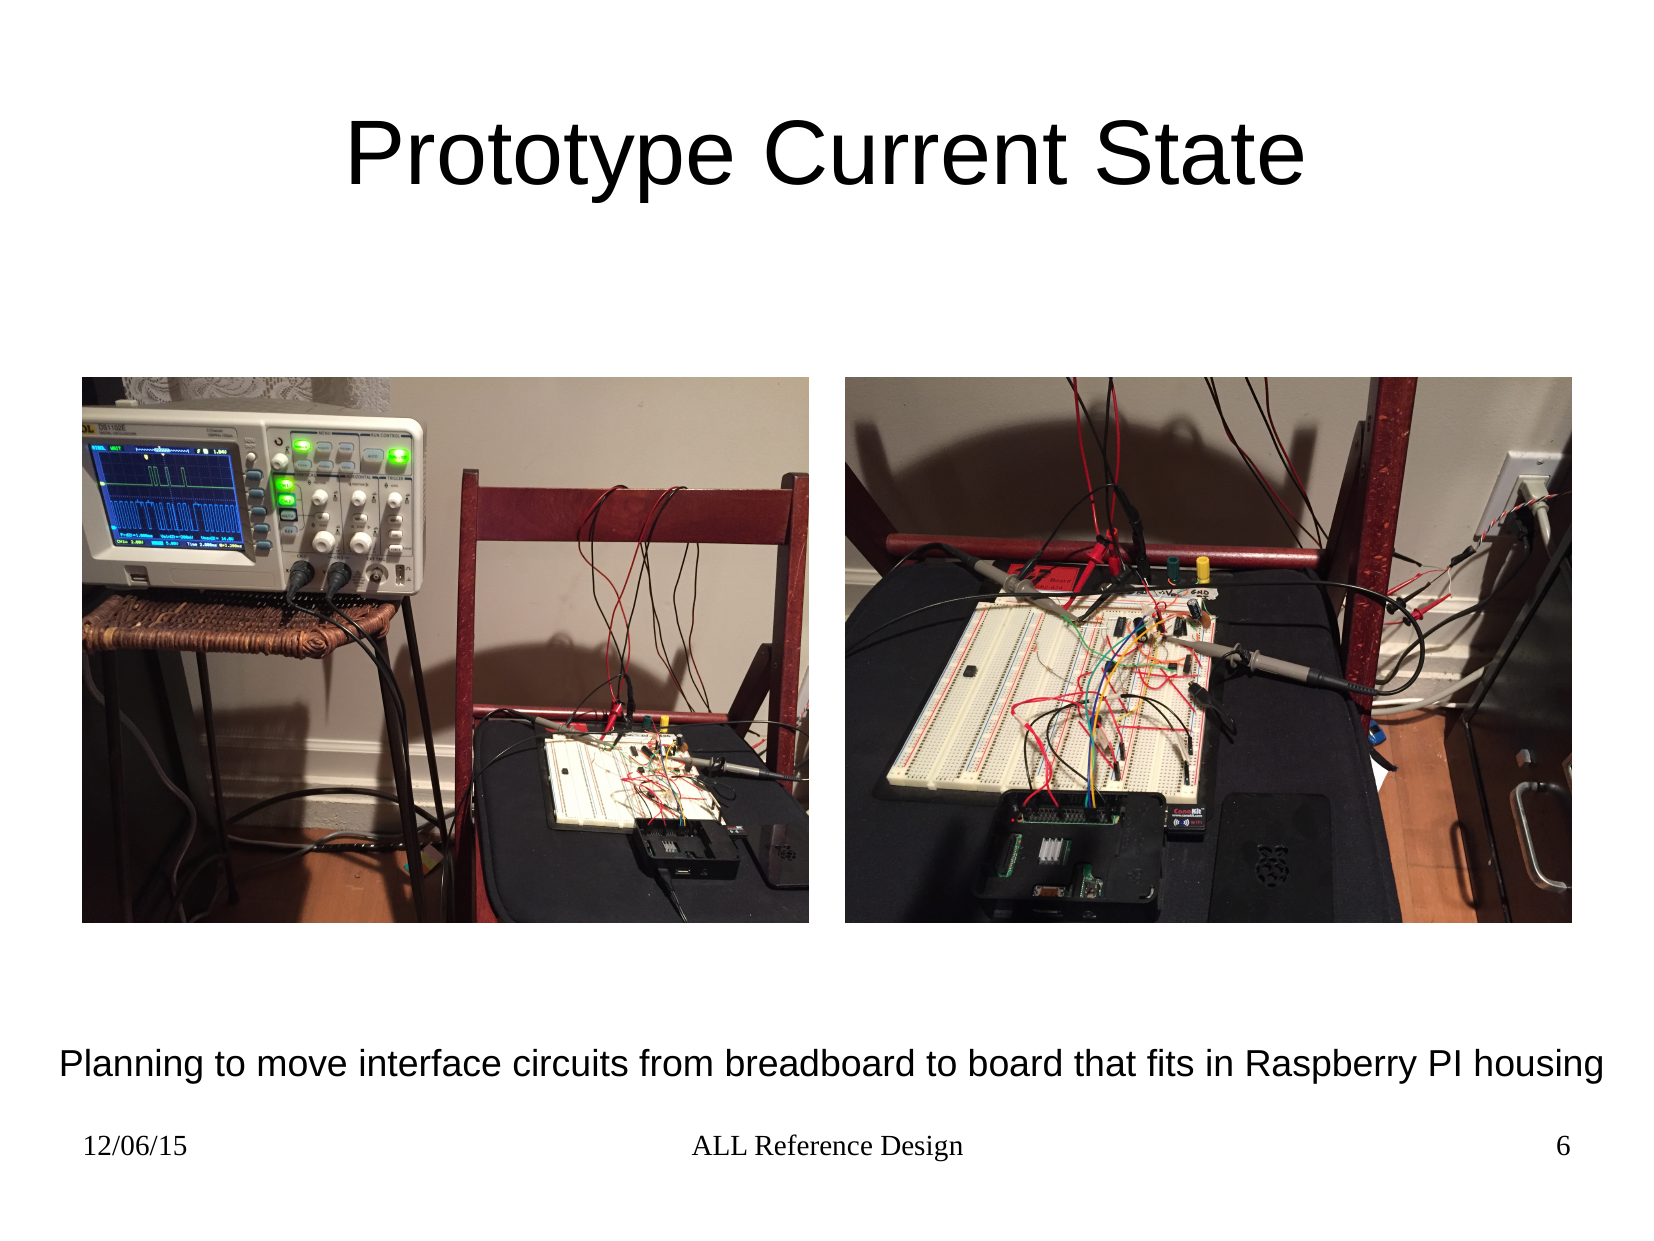

# Prototype Current State
Planning to move interface circuits from breadboard to board that fits in Raspberry PI housing
12/06/15
ALL Reference Design
6